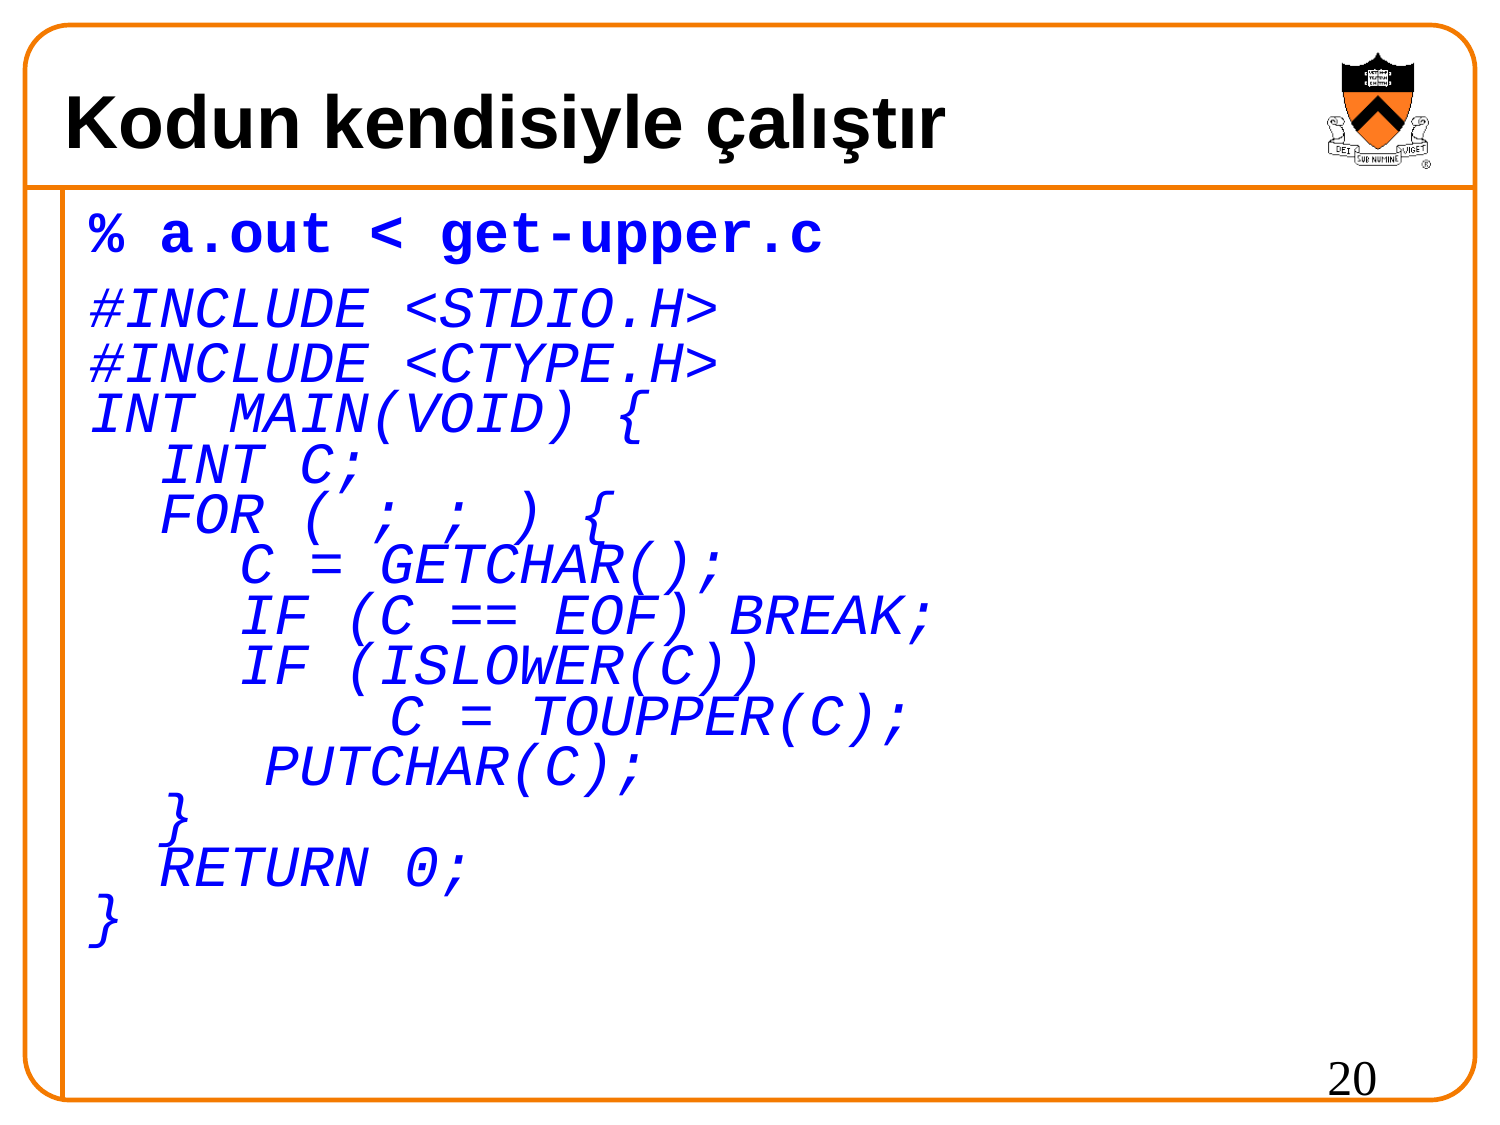

Kodun kendisiyle çalıştır
# % a.out < get-upper.c
#INCLUDE <STDIO.H>
#INCLUDE <CTYPE.H>
INT MAIN(VOID) {
 INT C;
 FOR ( ; ; ) {
 	C = GETCHAR();
		IF (C == EOF) BREAK;
		IF (ISLOWER(C))
			C = TOUPPER(C);
 PUTCHAR(C);
 }
 RETURN 0;
}
20